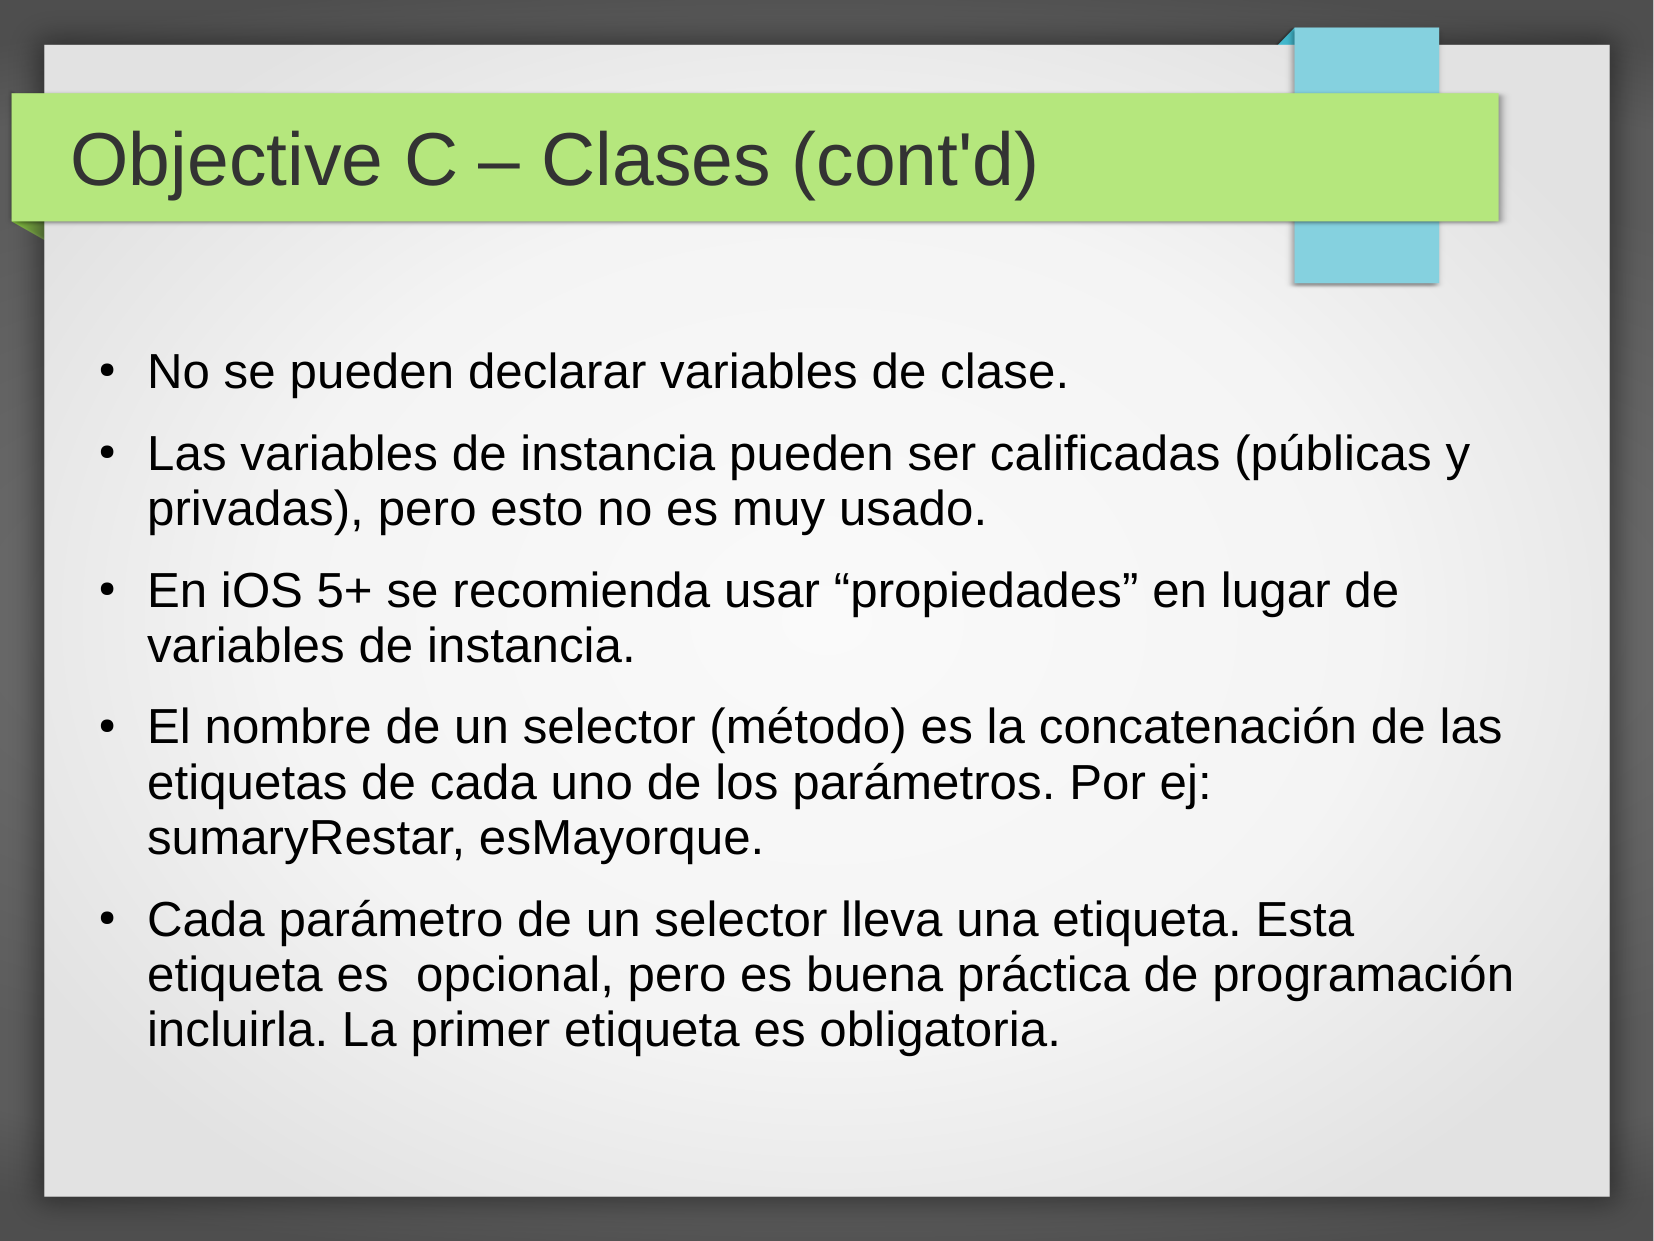

# Objective C – Clases (cont'd)
No se pueden declarar variables de clase.
Las variables de instancia pueden ser calificadas (públicas y privadas), pero esto no es muy usado.
En iOS 5+ se recomienda usar “propiedades” en lugar de variables de instancia.
El nombre de un selector (método) es la concatenación de las etiquetas de cada uno de los parámetros. Por ej: sumaryRestar, esMayorque.
Cada parámetro de un selector lleva una etiqueta. Esta etiqueta es opcional, pero es buena práctica de programación incluirla. La primer etiqueta es obligatoria.